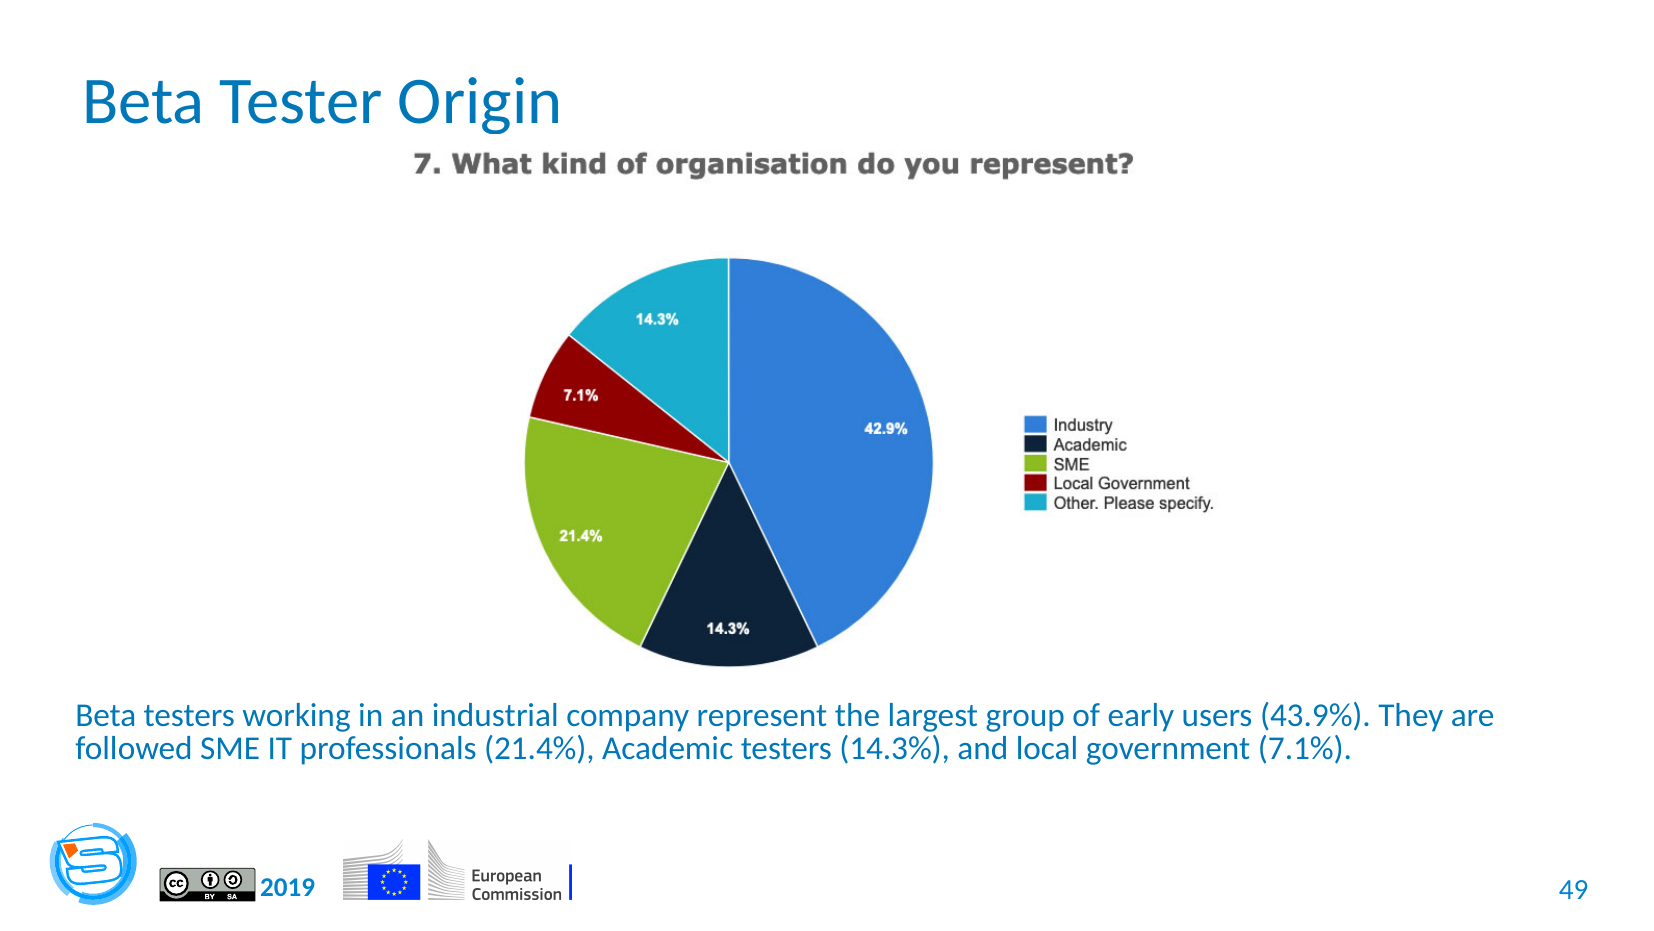

# Beta Tester Origin
Beta testers working in an industrial company represent the largest group of early users (43.9%). They are followed SME IT professionals (21.4%), Academic testers (14.3%), and local government (7.1%).
49